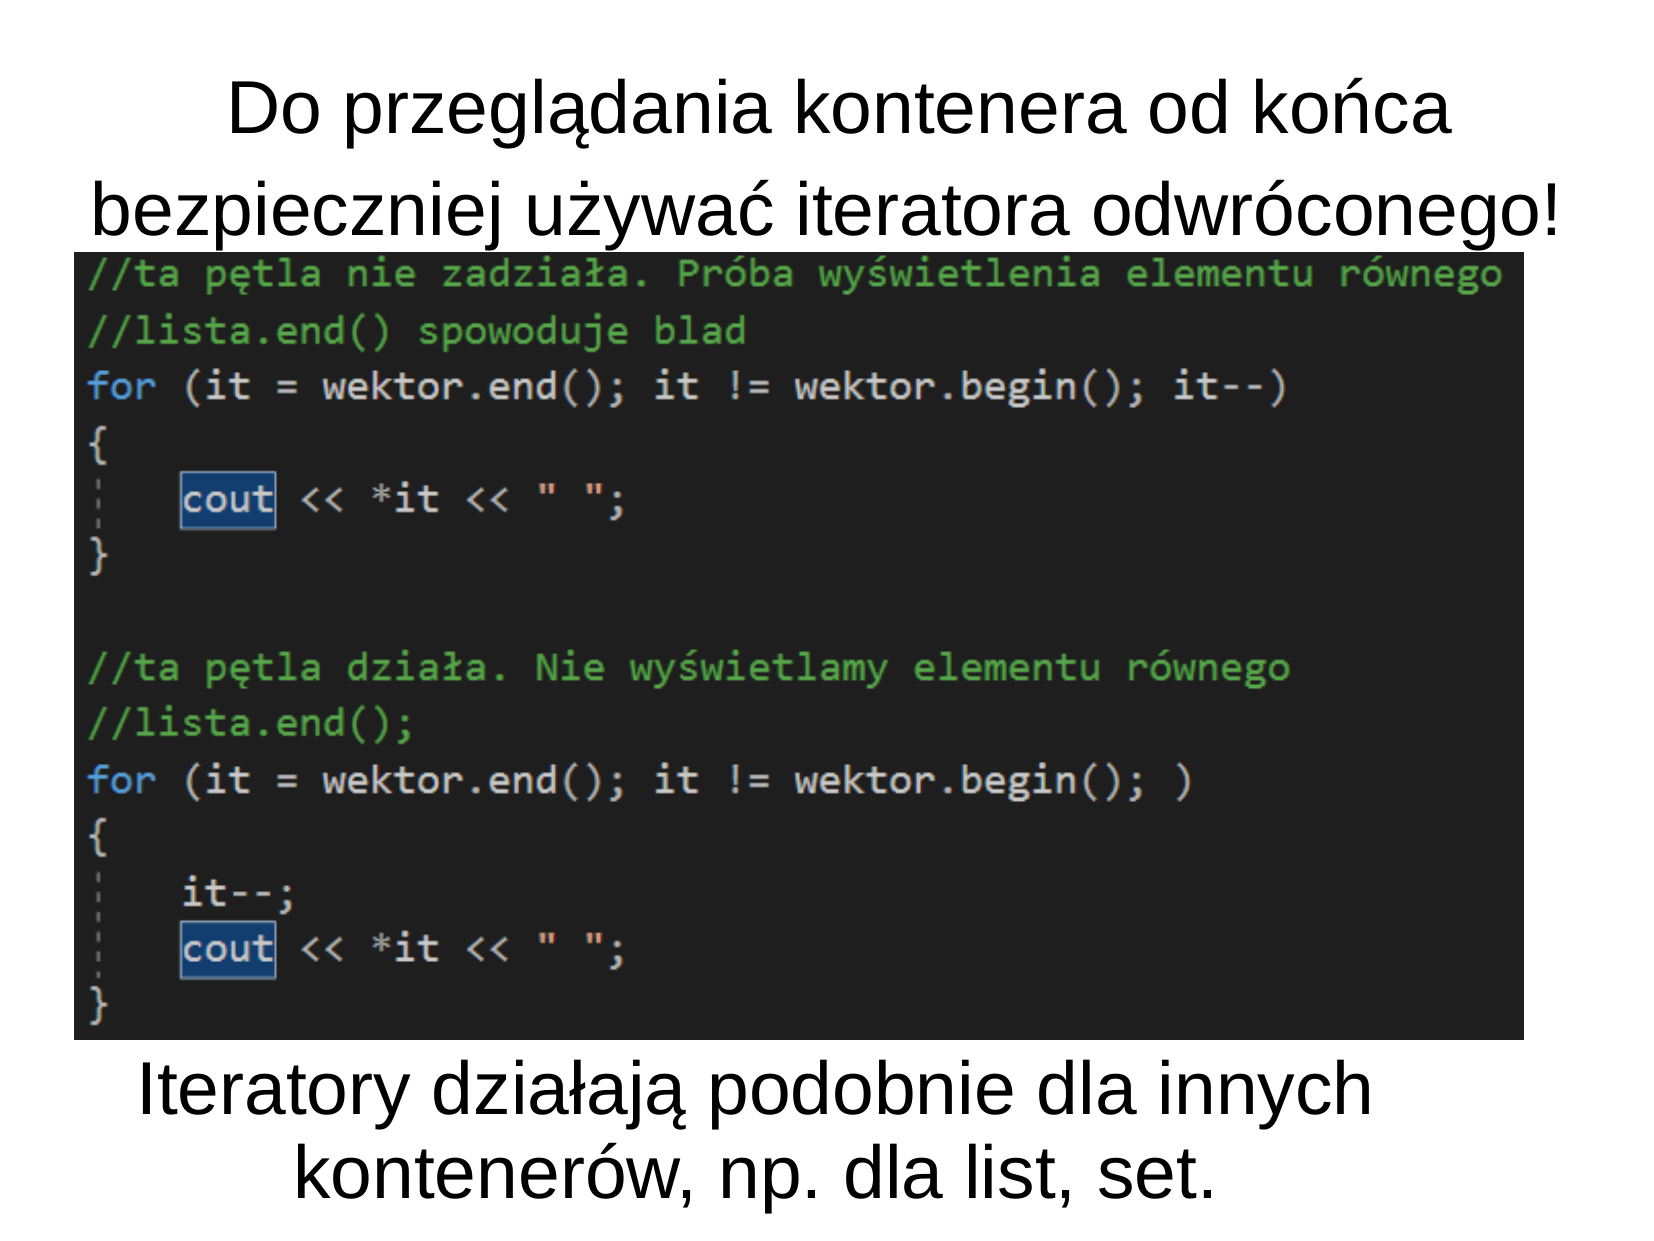

# Do przeglądania kontenera od końca bezpieczniej używać iteratora odwróconego!
Iteratory działają podobnie dla innych kontenerów, np. dla list, set.